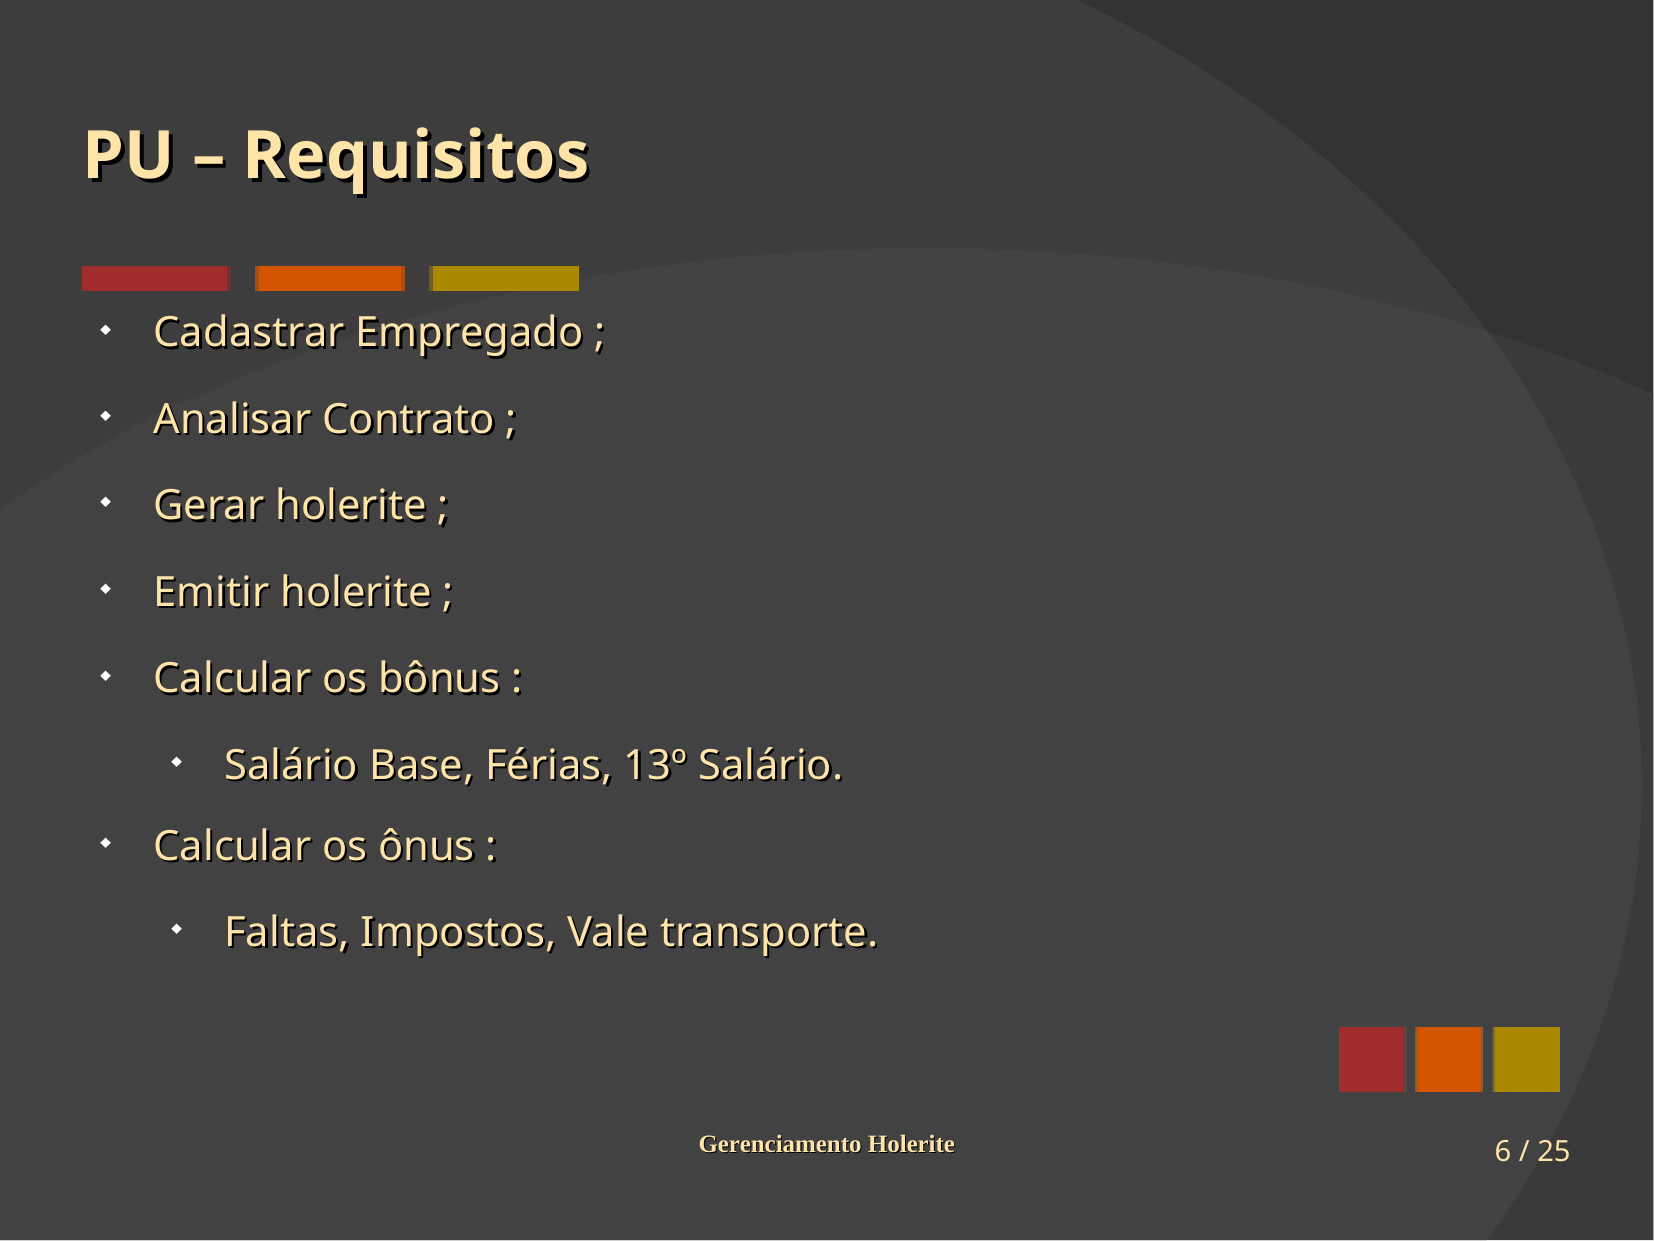

# PU – Requisitos
Cadastrar Empregado ;
Analisar Contrato ;
Gerar holerite ;
Emitir holerite ;
Calcular os bônus :
Salário Base, Férias, 13º Salário.
Calcular os ônus :
Faltas, Impostos, Vale transporte.
6